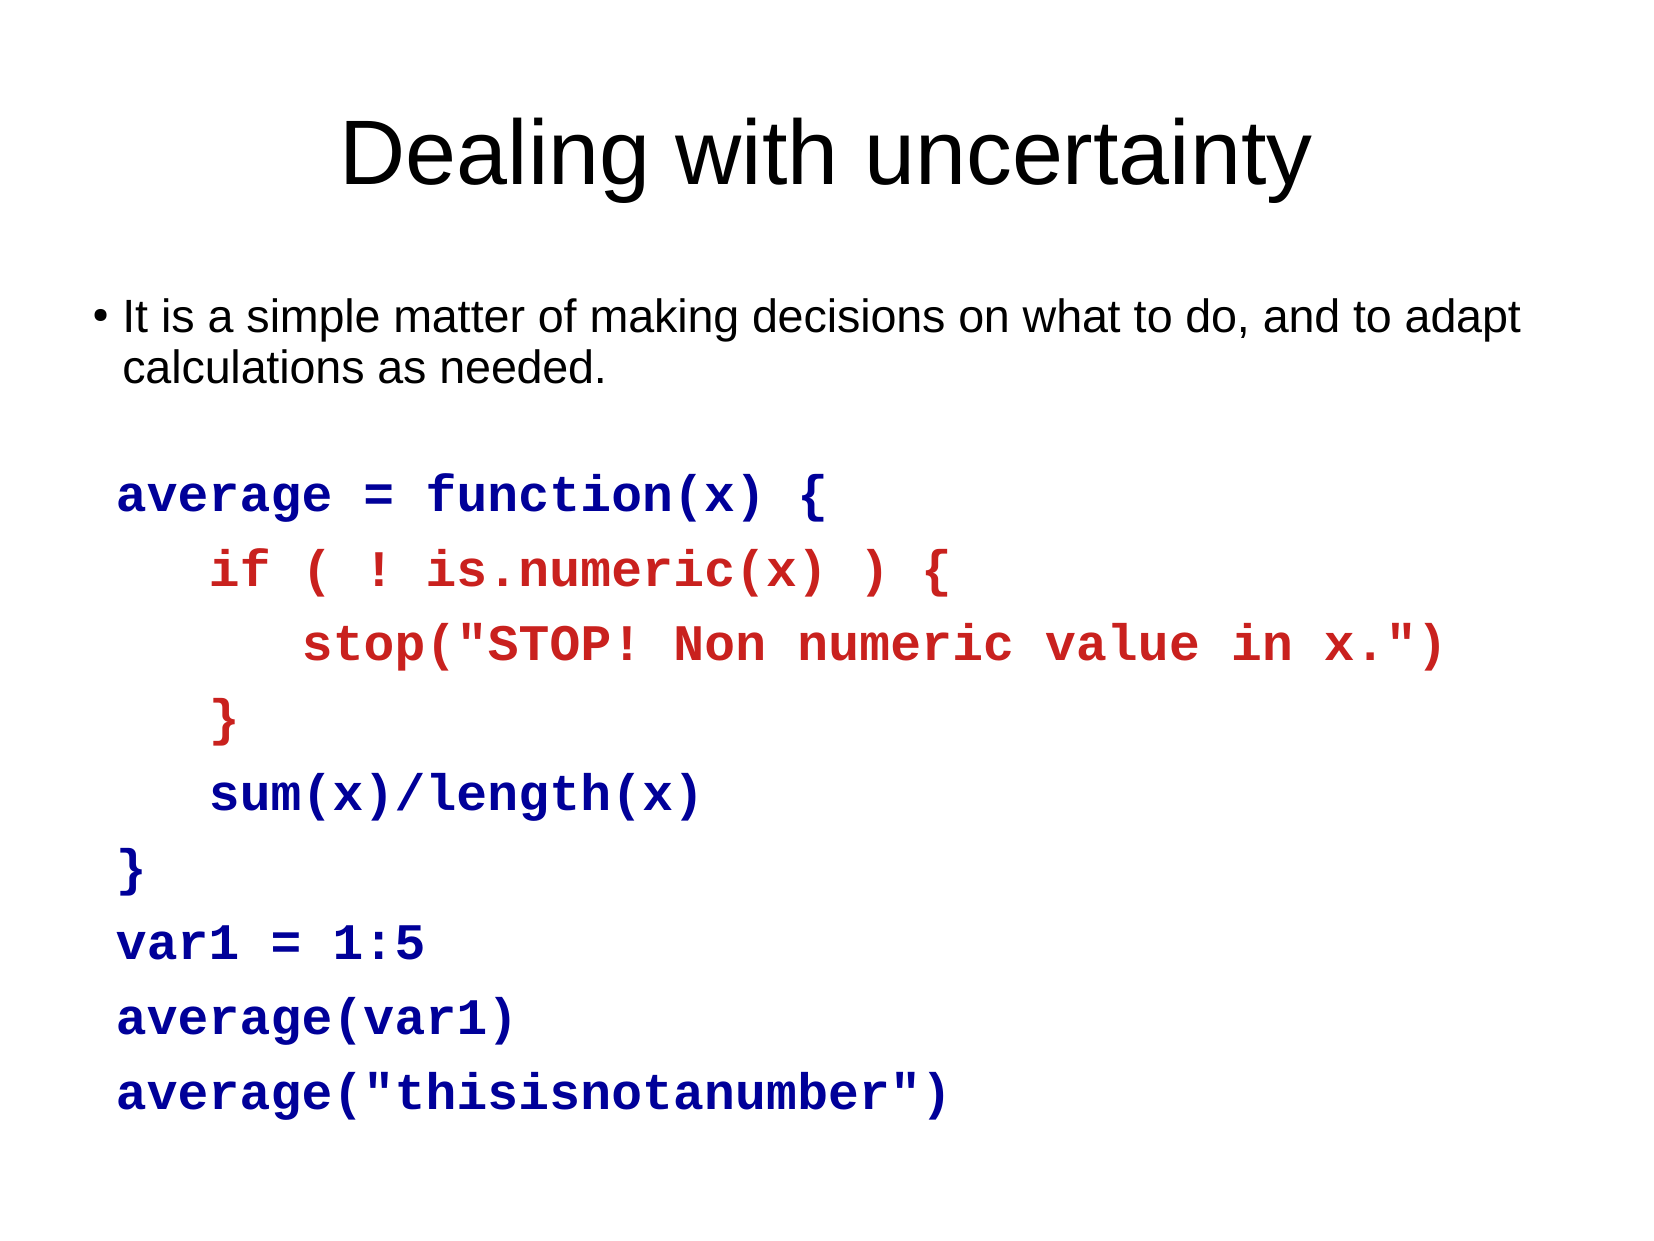

# Dealing with uncertainty
It is a simple matter of making decisions on what to do, and to adapt calculations as needed.
average = function(x) {
 if ( ! is.numeric(x) ) {
 stop("STOP! Non numeric value in x.")
 }
 sum(x)/length(x)
}
var1 = 1:5
average(var1)
average("thisisnotanumber")